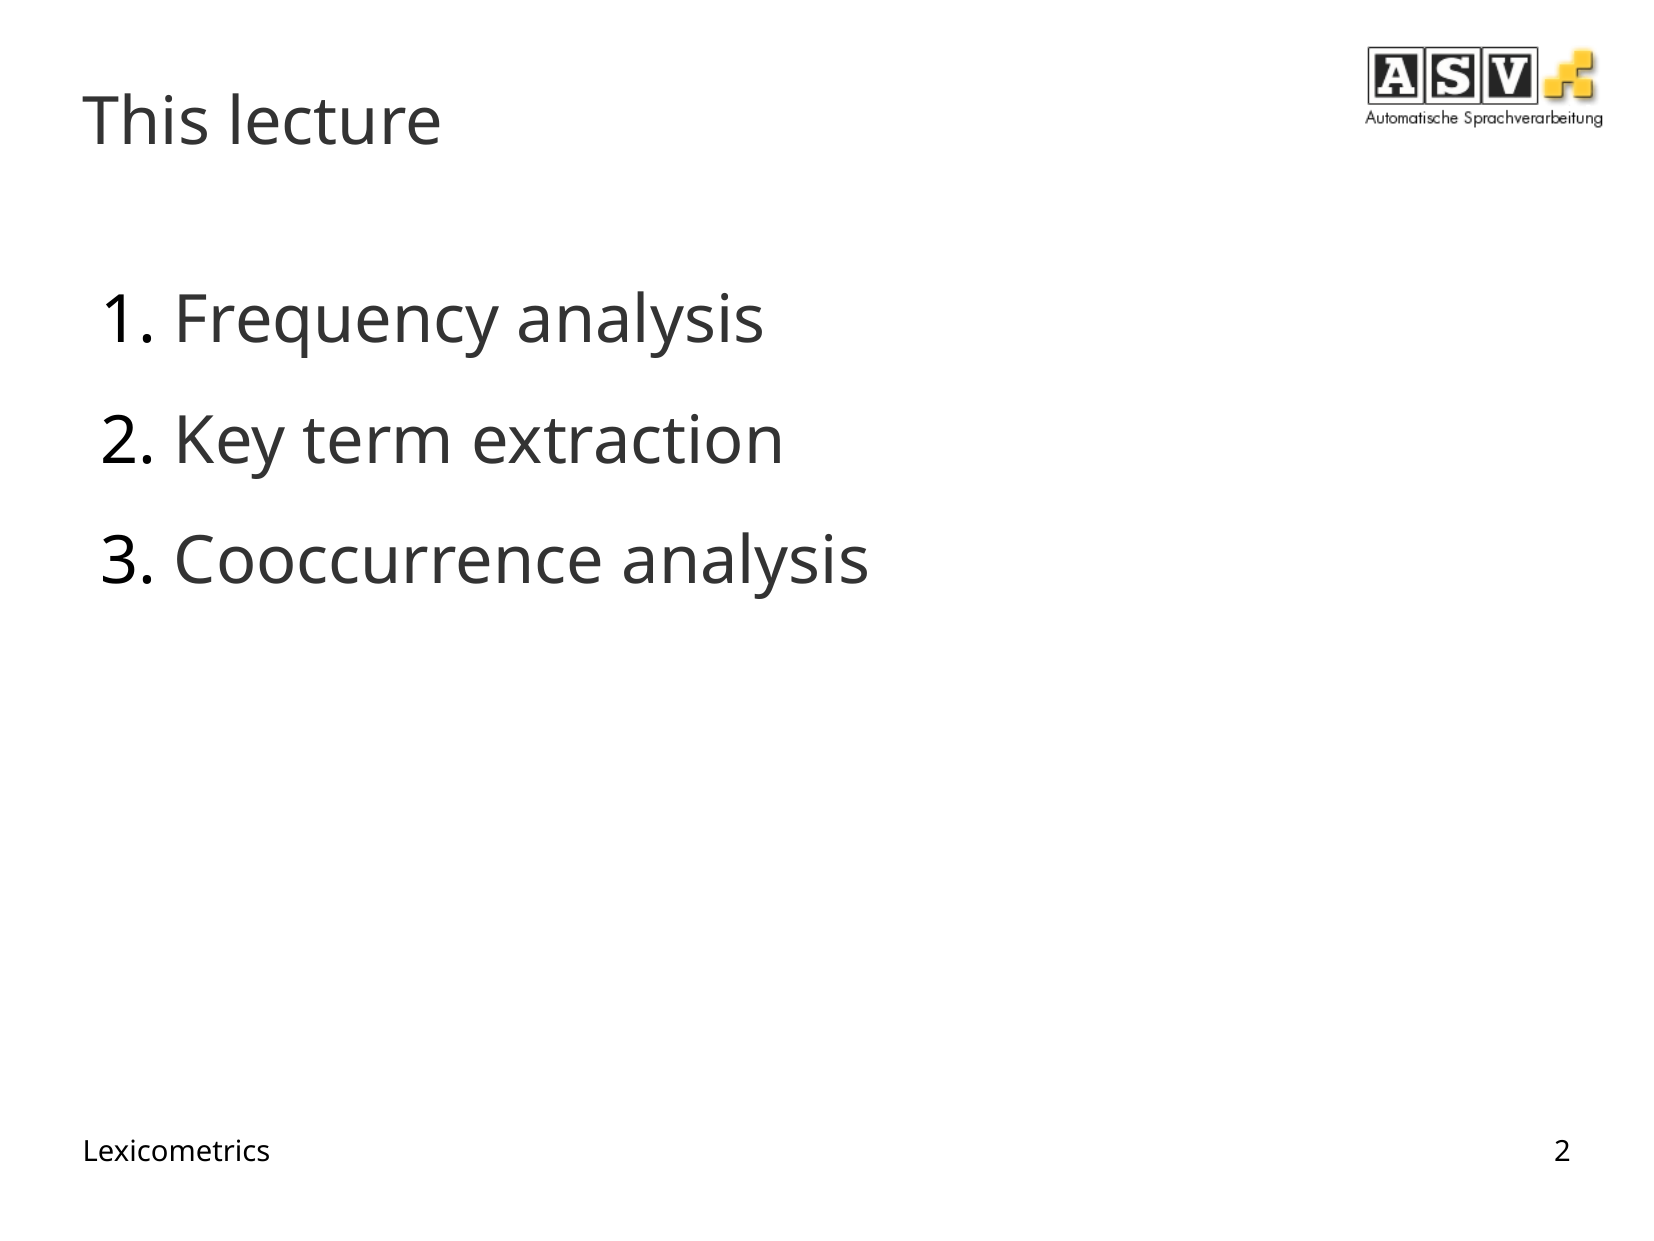

# This lecture
 Frequency analysis
 Key term extraction
 Cooccurrence analysis
Lexicometrics
2